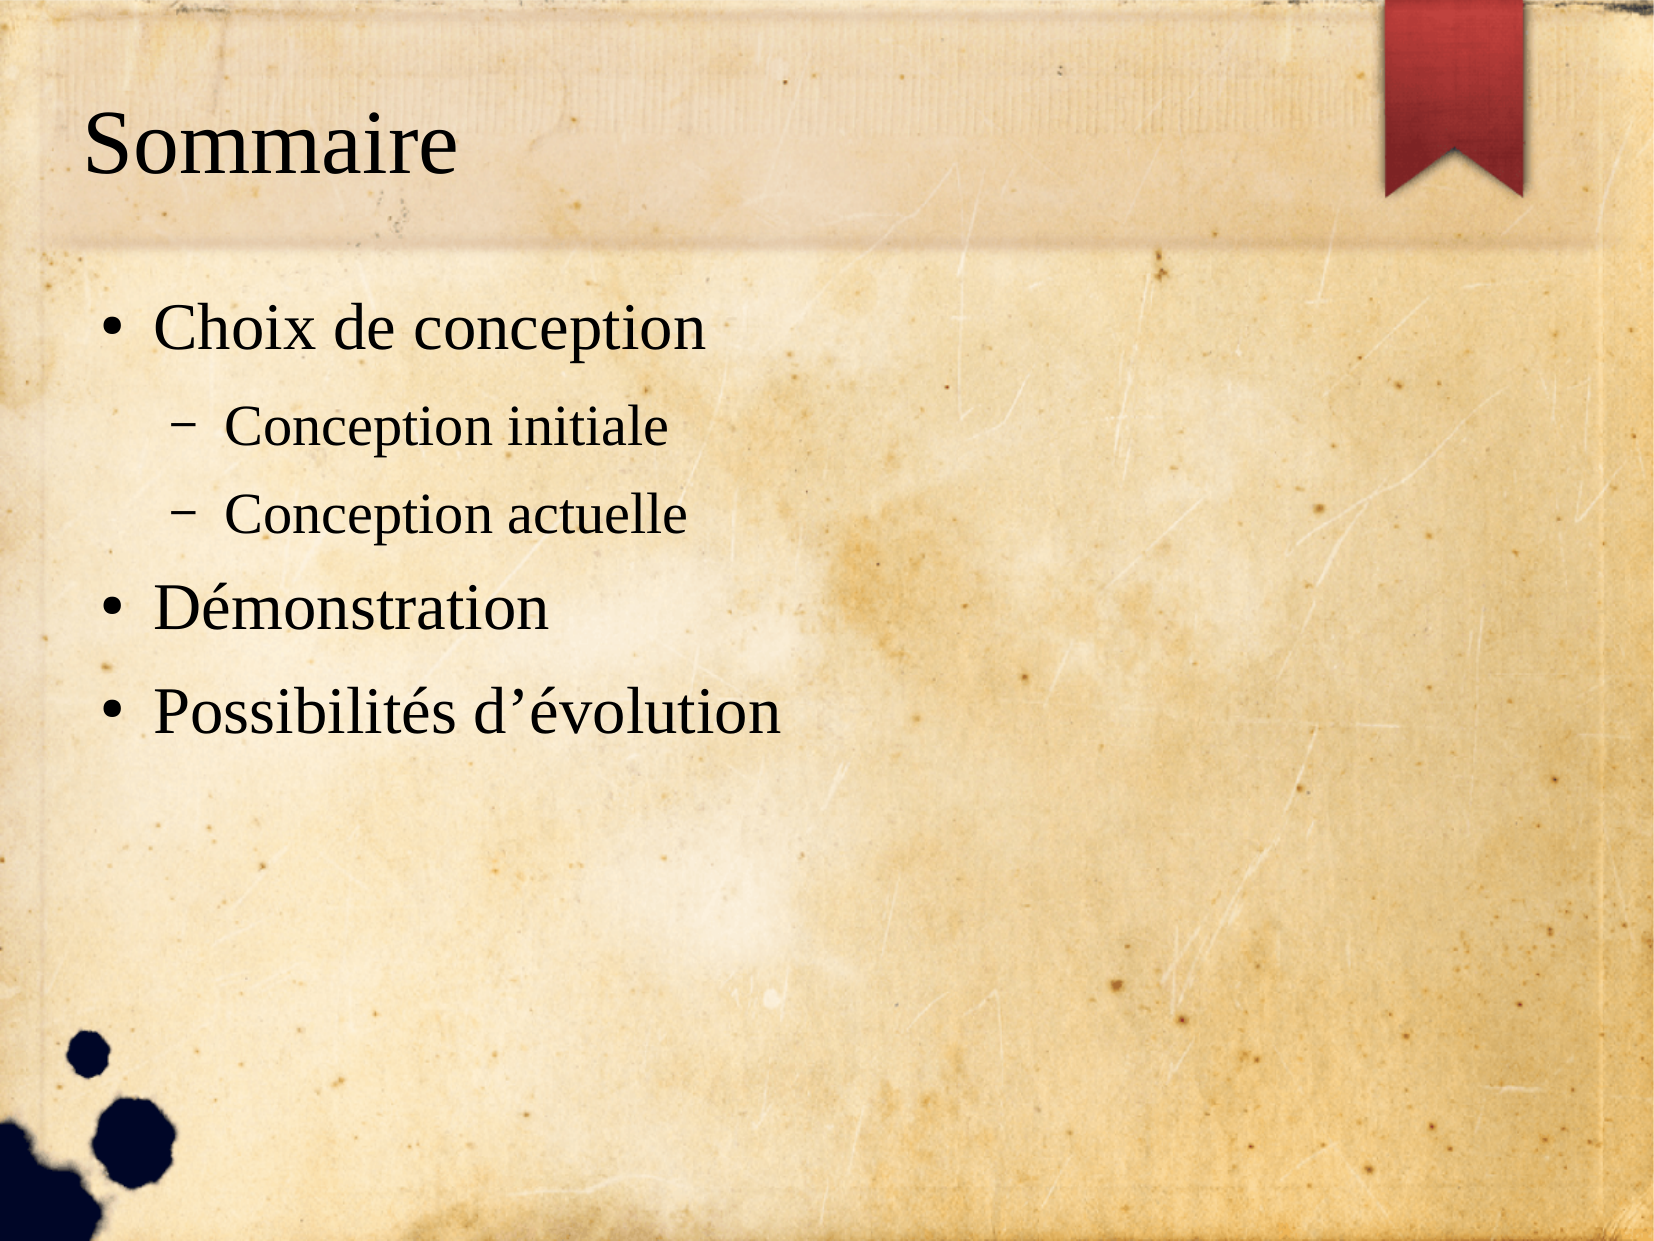

# Sommaire
Choix de conception
Conception initiale
Conception actuelle
Démonstration
Possibilités d’évolution